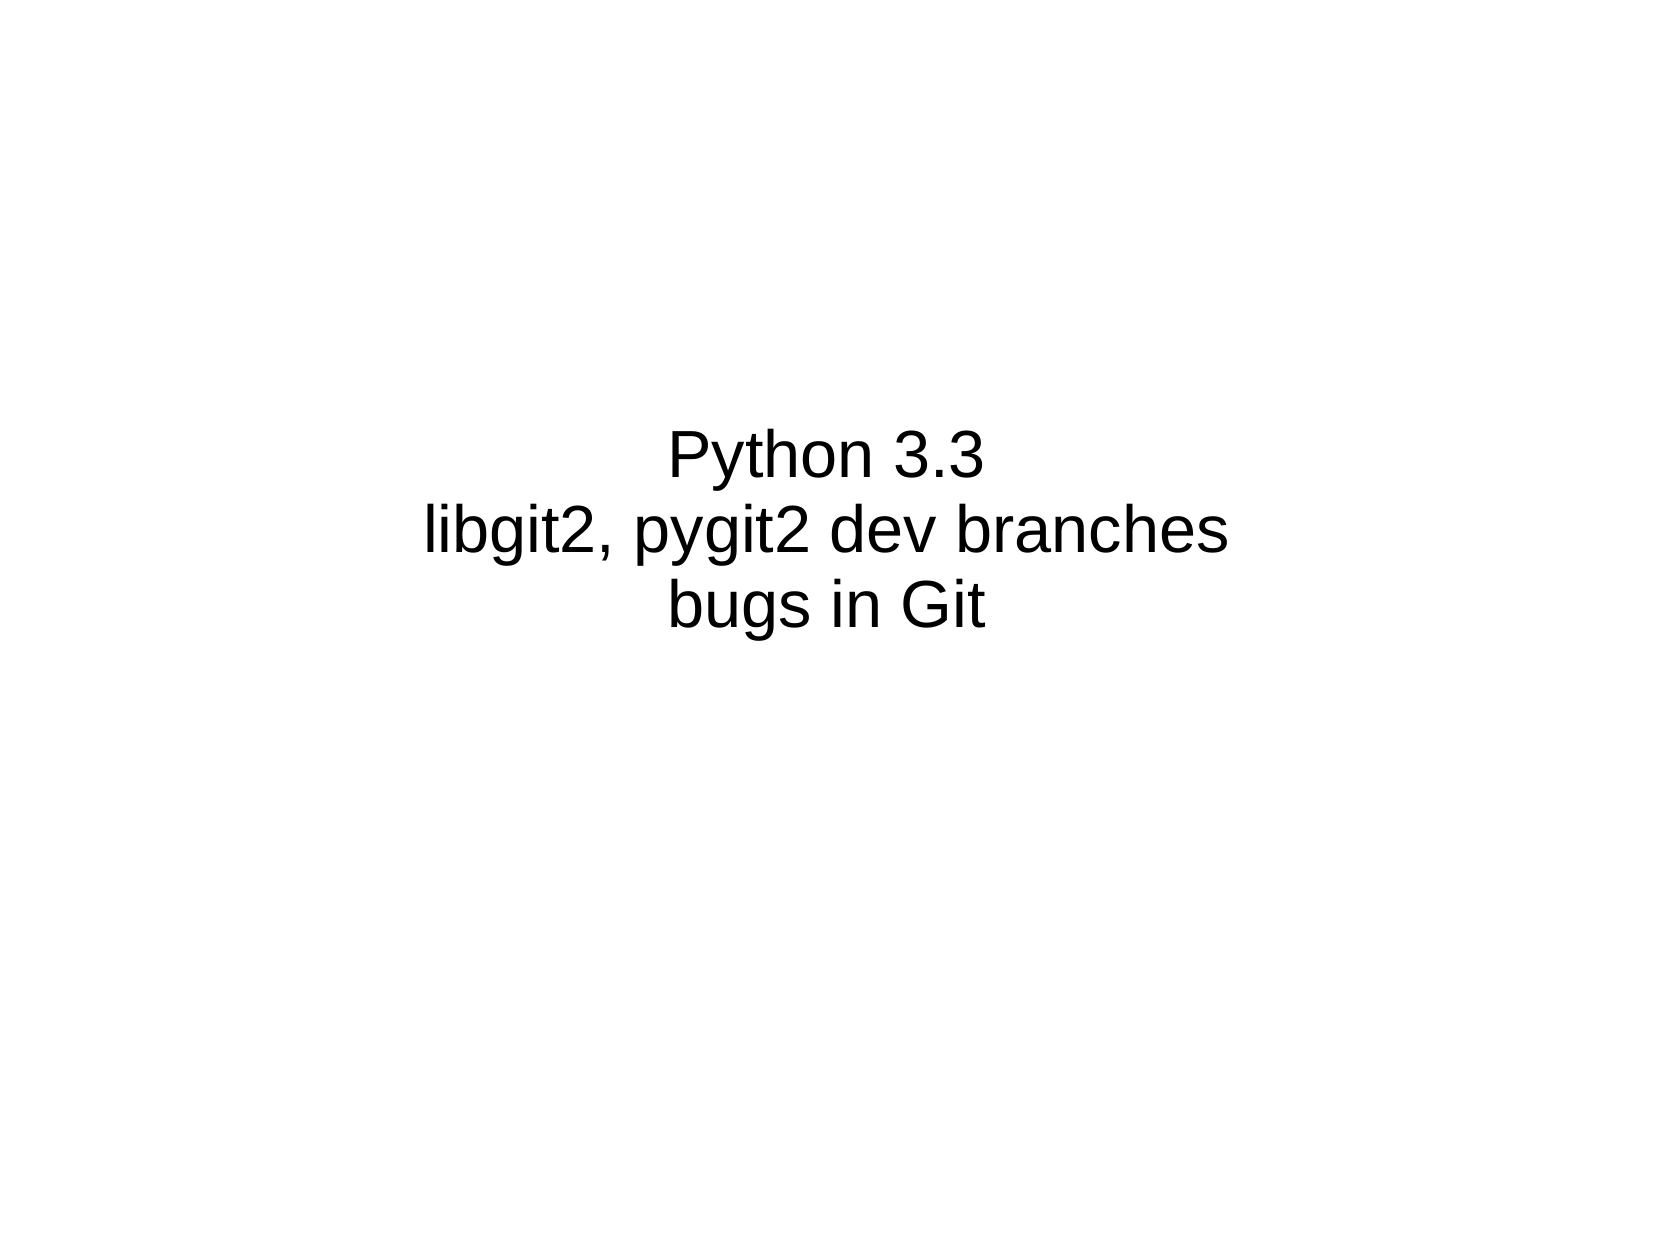

# Python 3.3
libgit2, pygit2 dev branches
bugs in Git